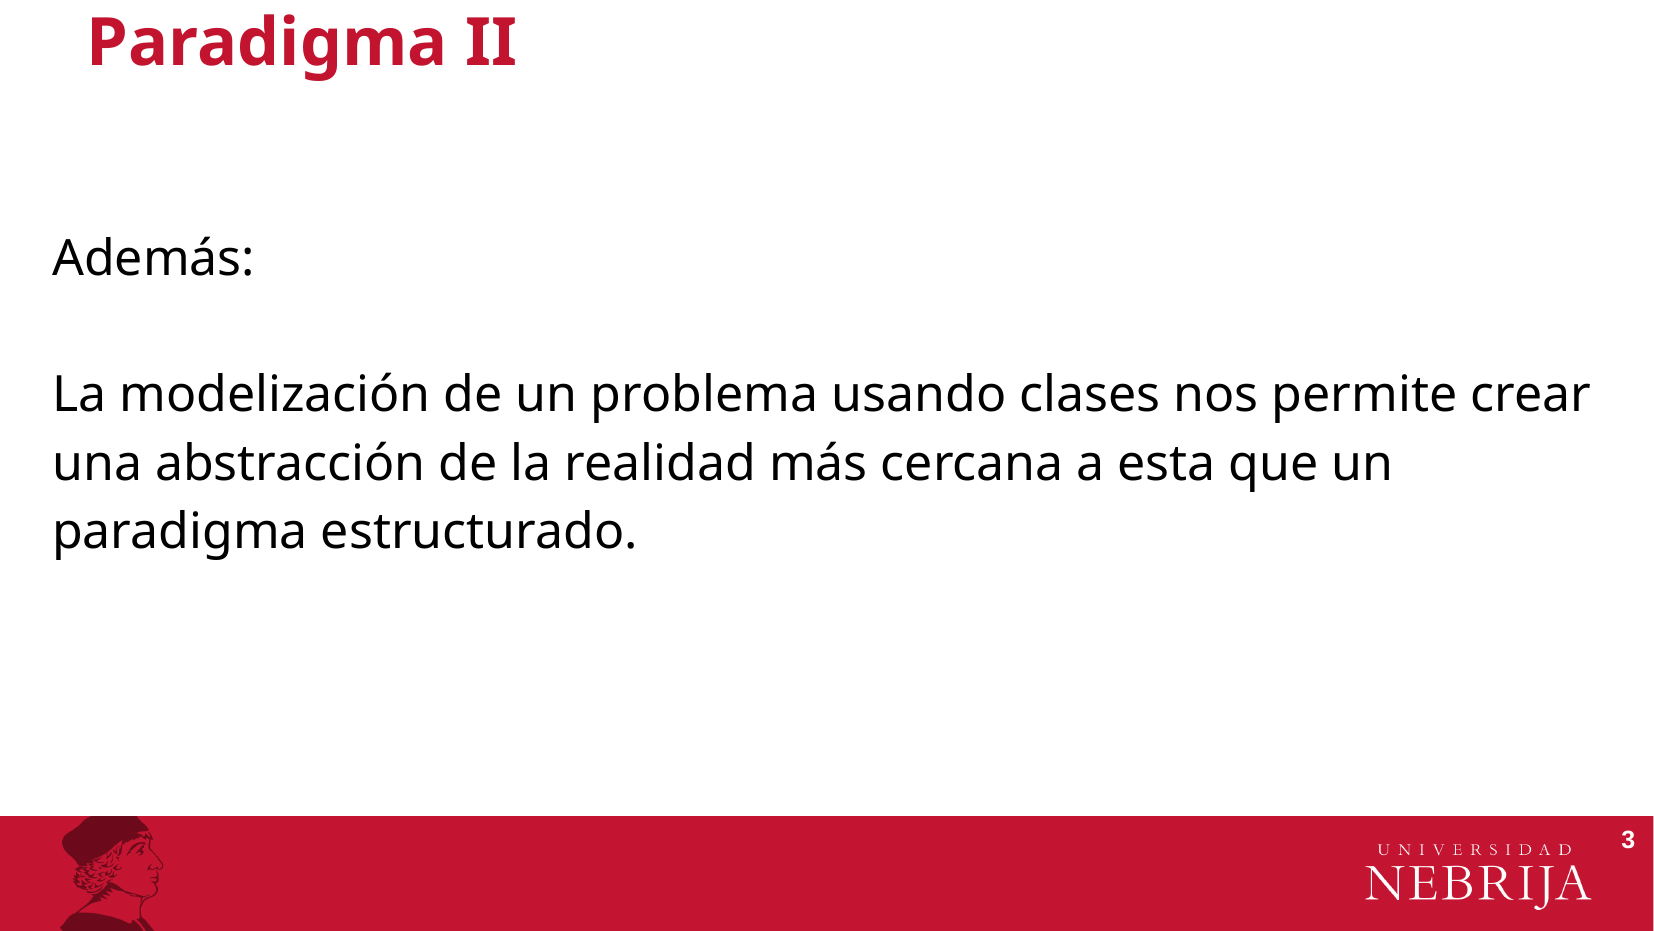

Paradigma II
Además:
La modelización de un problema usando clases nos permite crear una abstracción de la realidad más cercana a esta que un paradigma estructurado.